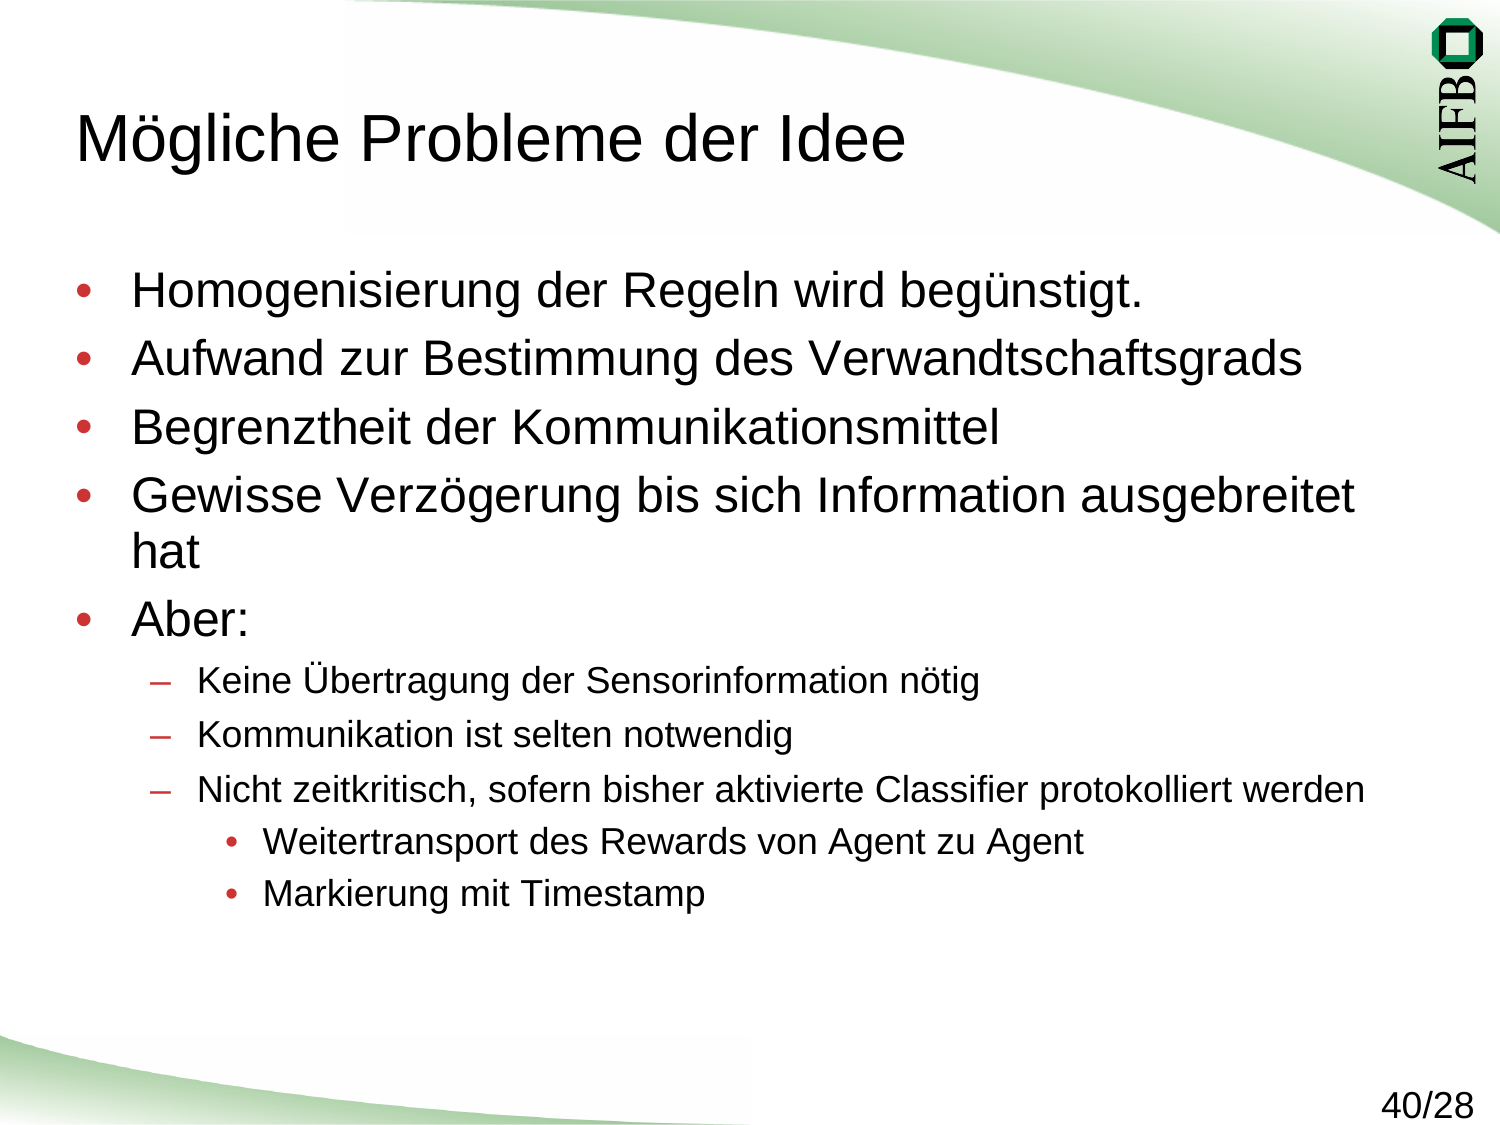

# Mögliche Probleme der Idee
Homogenisierung der Regeln wird begünstigt.
Aufwand zur Bestimmung des Verwandtschaftsgrads
Begrenztheit der Kommunikationsmittel
Gewisse Verzögerung bis sich Information ausgebreitet hat
Aber:
Keine Übertragung der Sensorinformation nötig
Kommunikation ist selten notwendig
Nicht zeitkritisch, sofern bisher aktivierte Classifier protokolliert werden
Weitertransport des Rewards von Agent zu Agent
Markierung mit Timestamp
40